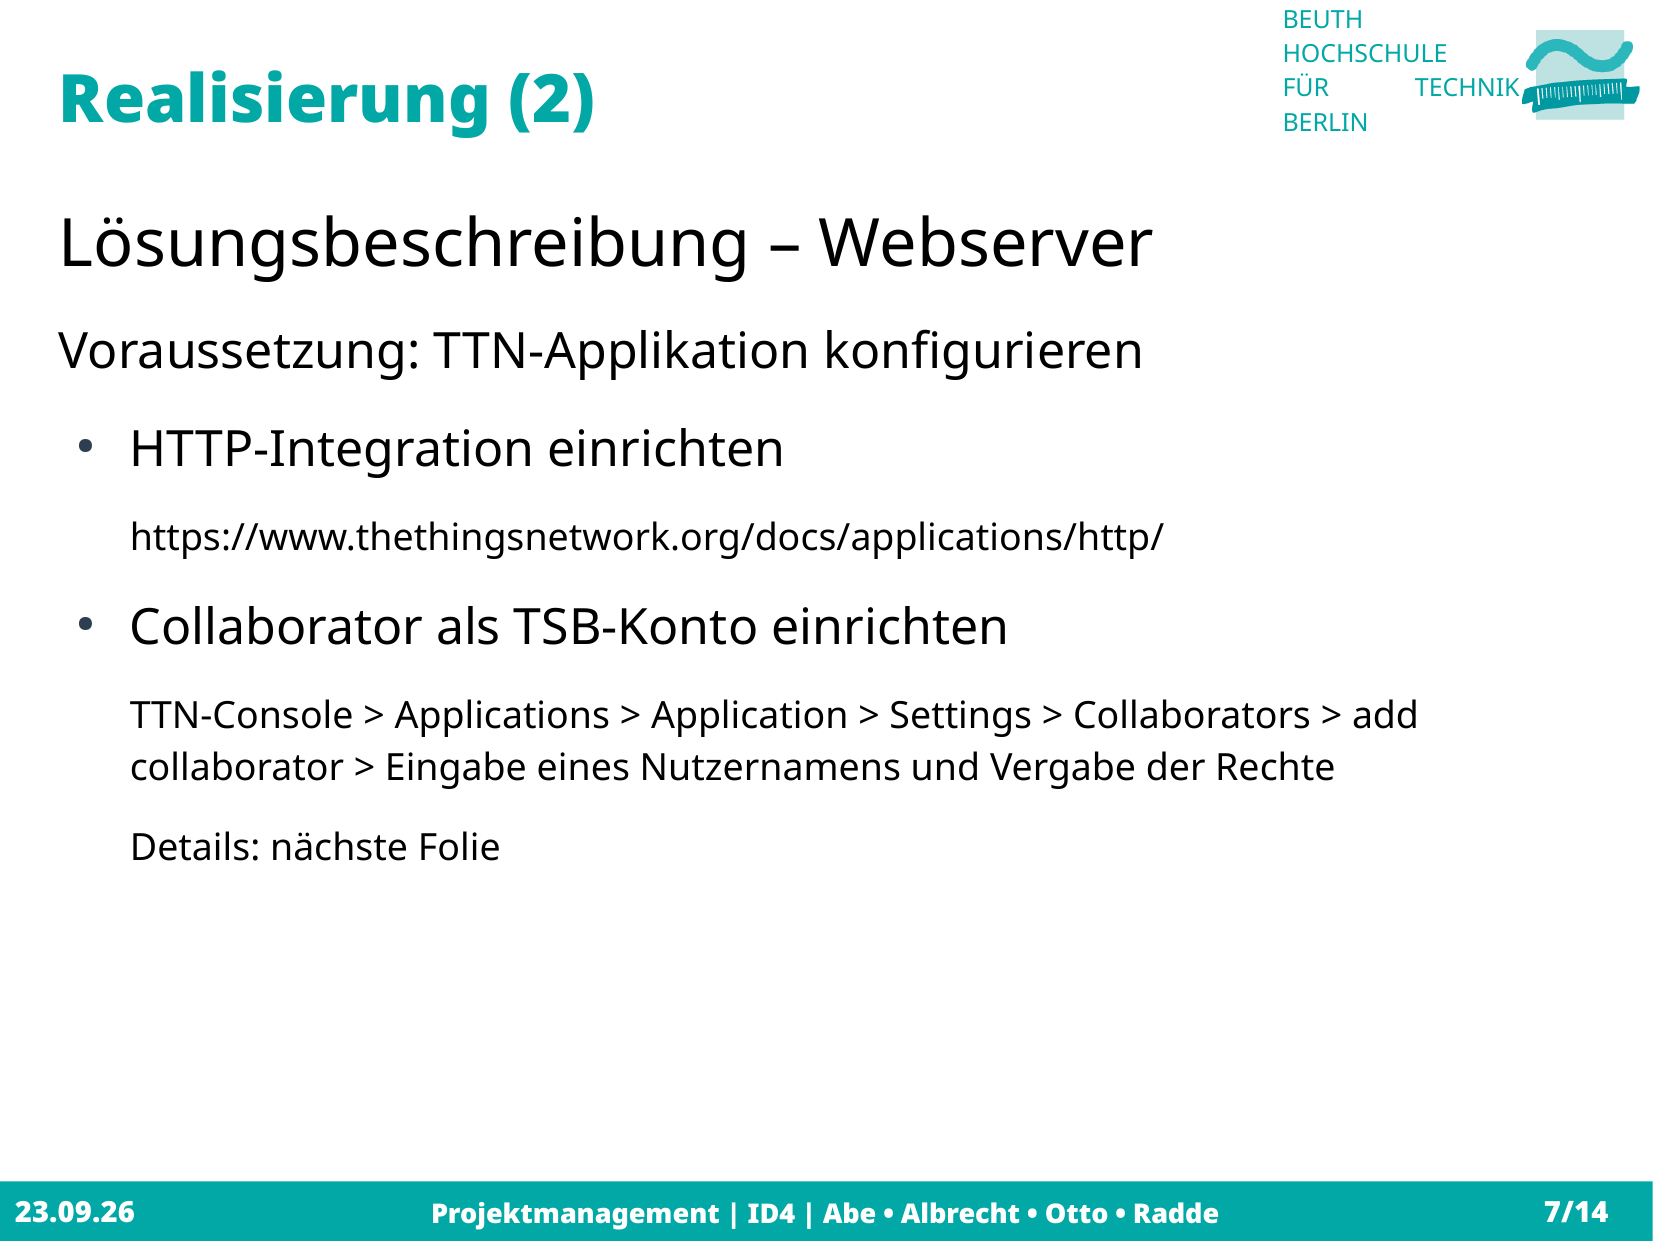

# Realisierung (2)
Lösungsbeschreibung – Webserver
Voraussetzung: TTN-Applikation konfigurieren
HTTP-Integration einrichten
https://www.thethingsnetwork.org/docs/applications/http/
Collaborator als TSB-Konto einrichten
TTN-Console > Applications > Application > Settings > Collaborators > add collaborator > Eingabe eines Nutzernamens und Vergabe der Rechte
Details: nächste Folie
Projektmanagement | ID4 | Abe • Albrecht • Otto • Radde
7